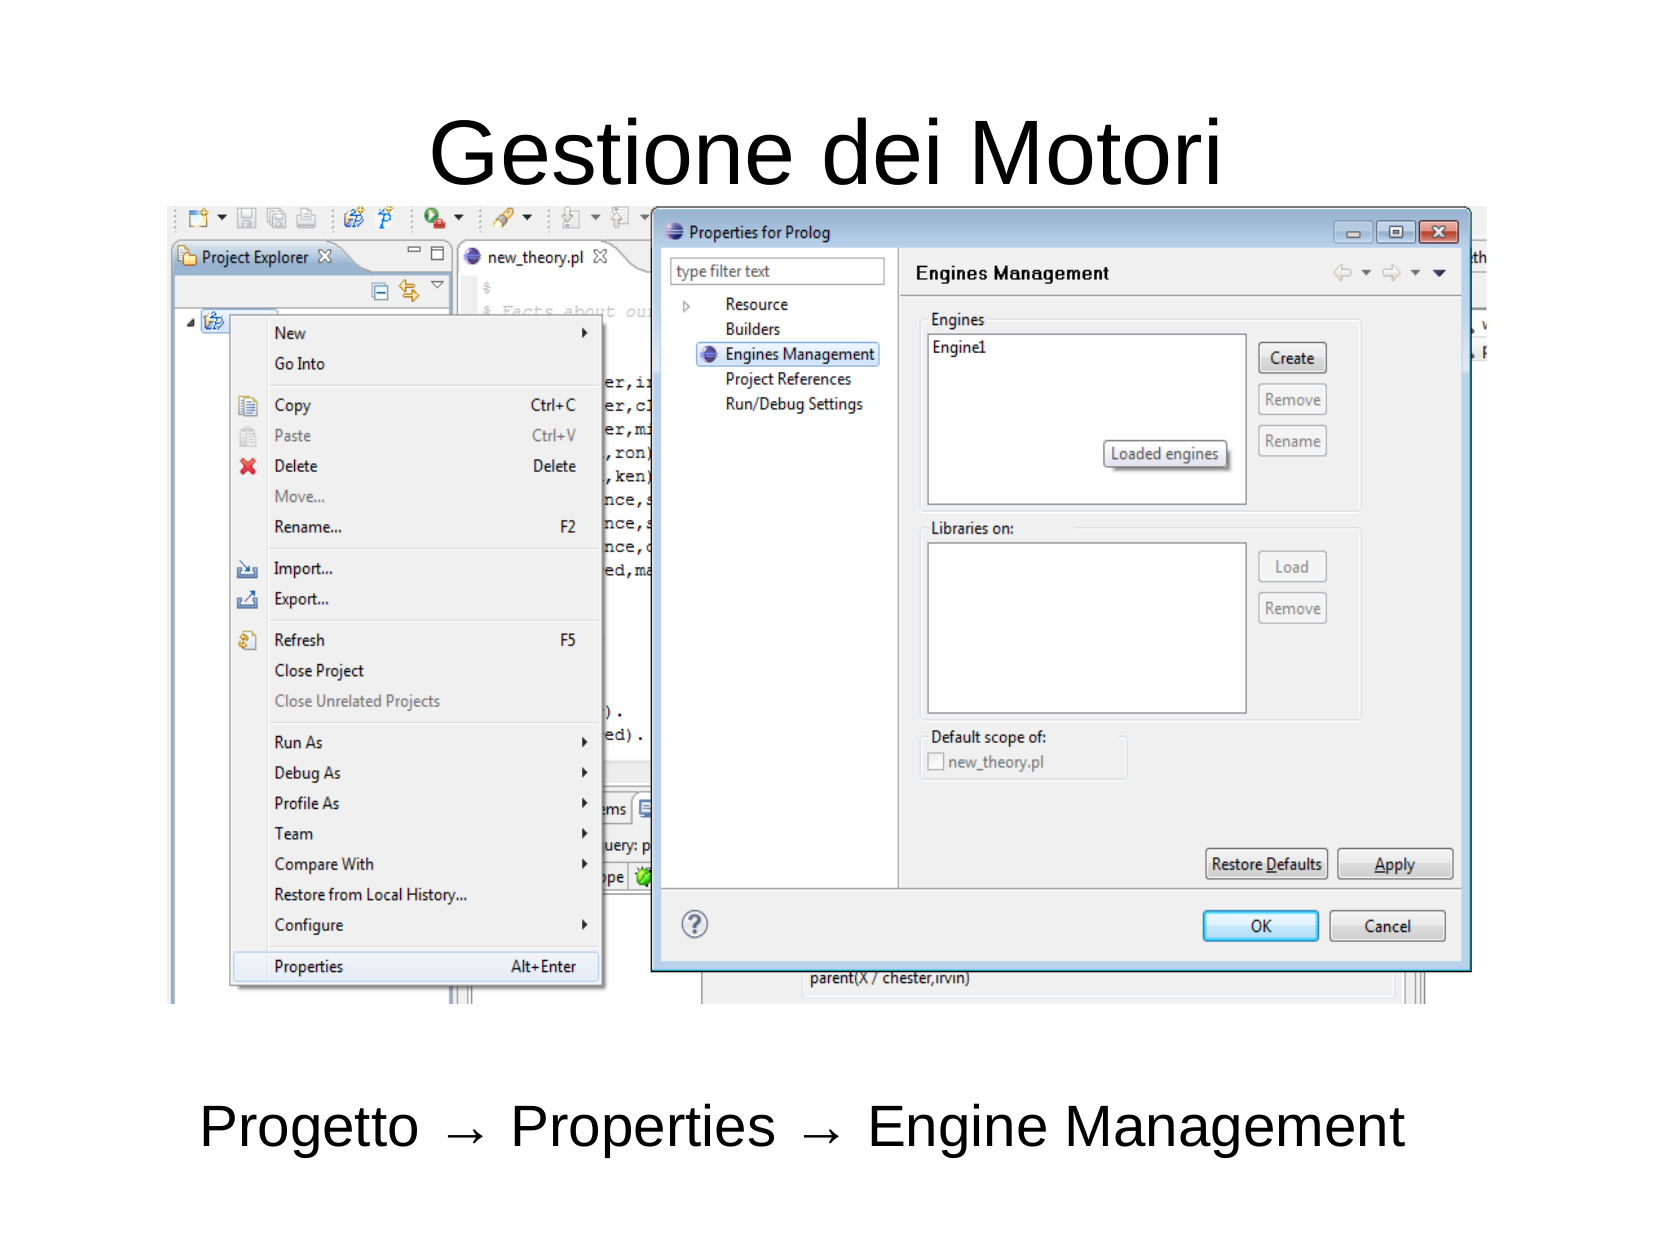

# Gestione dei Motori
Progetto → Properties → Engine Management